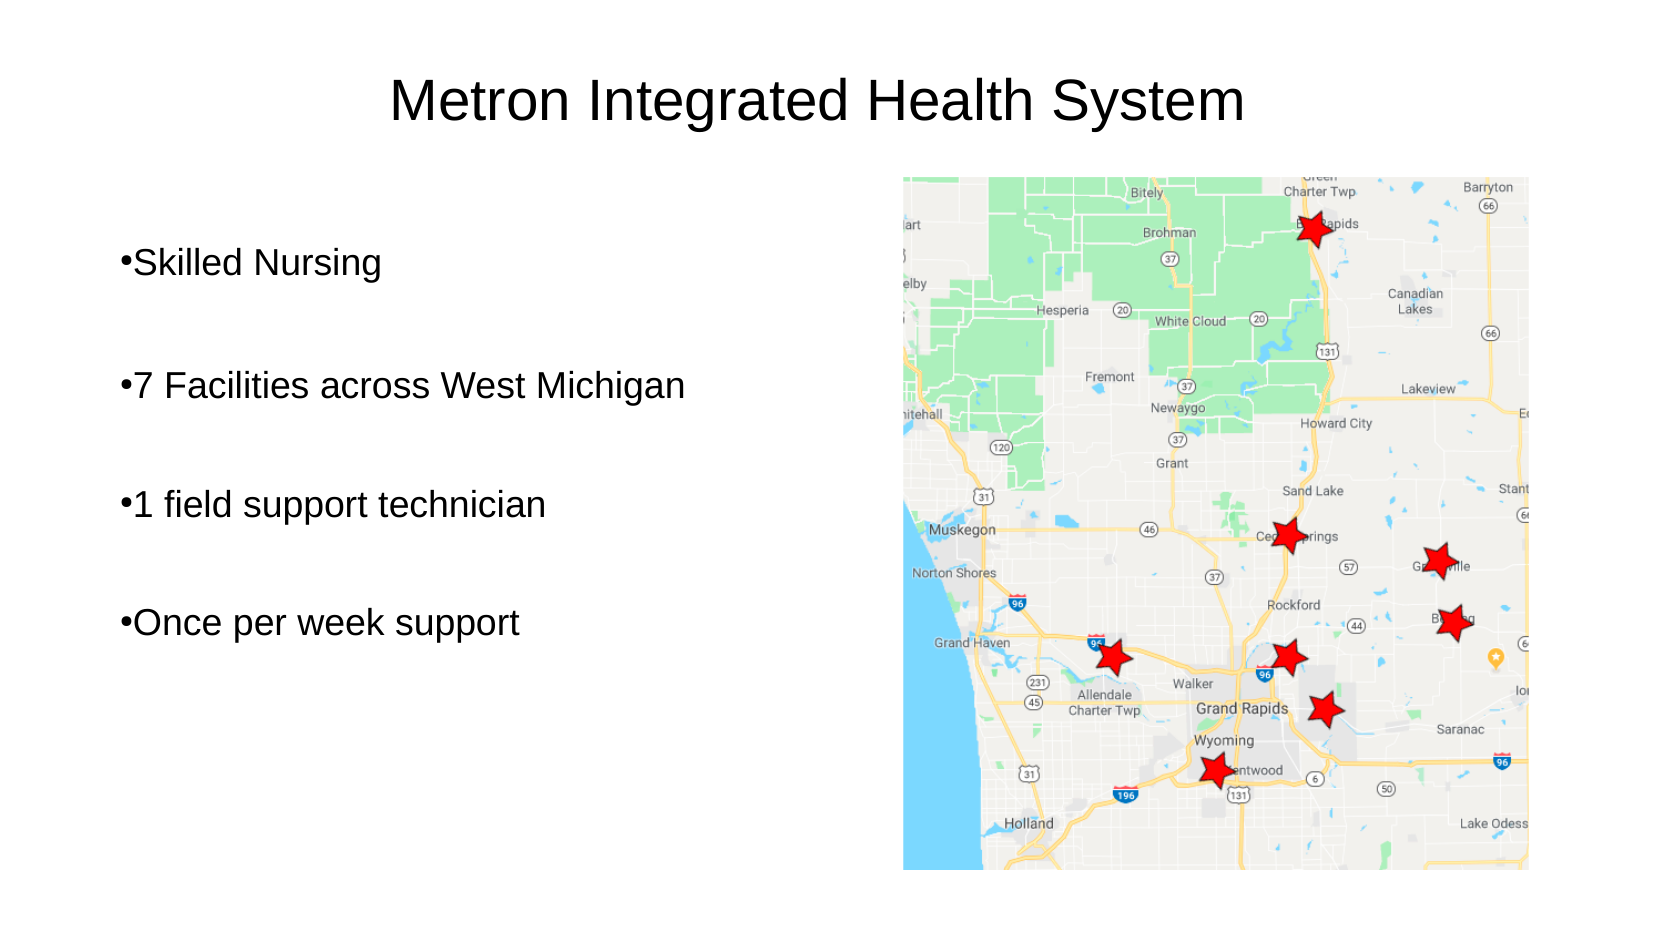

Metron Integrated Health System
Skilled Nursing
7 Facilities across West Michigan
1 field support technician
Once per week support